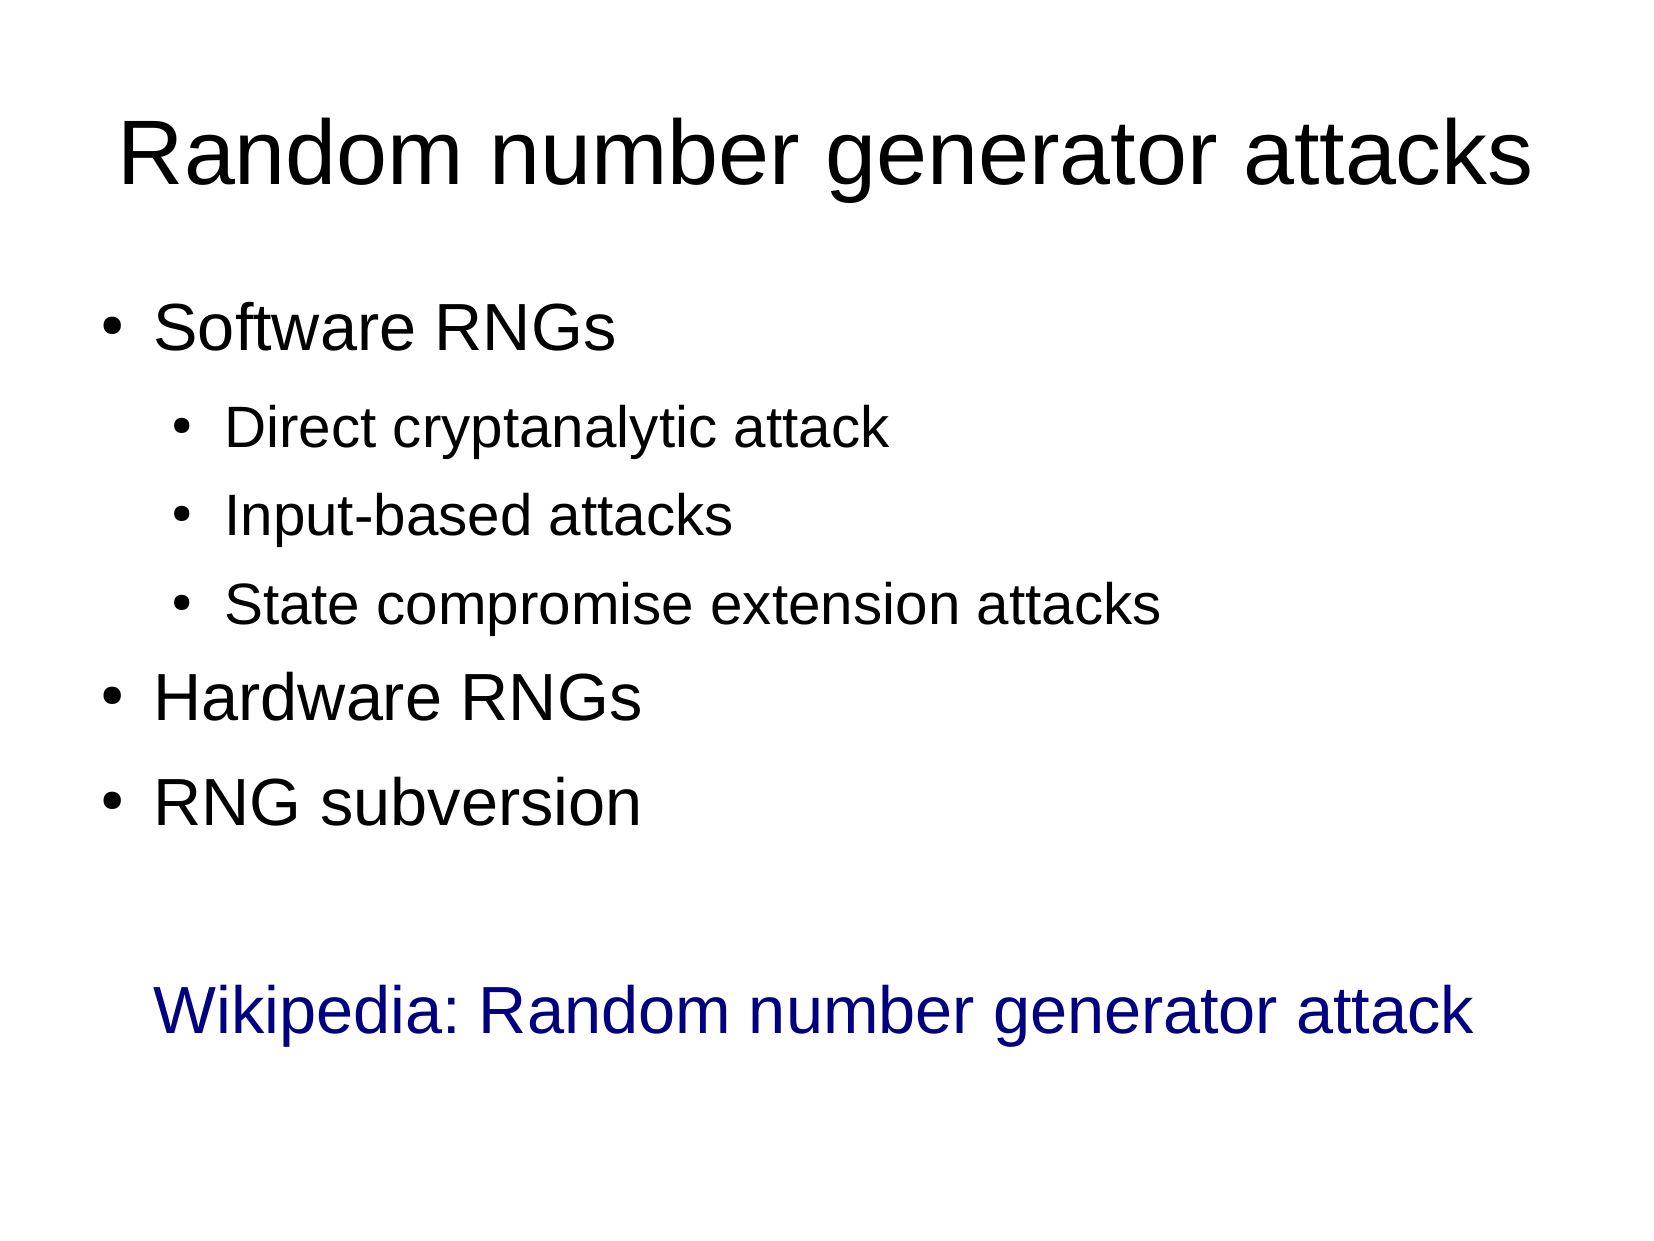

# Random number generator attacks
Software RNGs
Direct cryptanalytic attack
Input-based attacks
State compromise extension attacks
Hardware RNGs
RNG subversion
Wikipedia: Random number generator attack